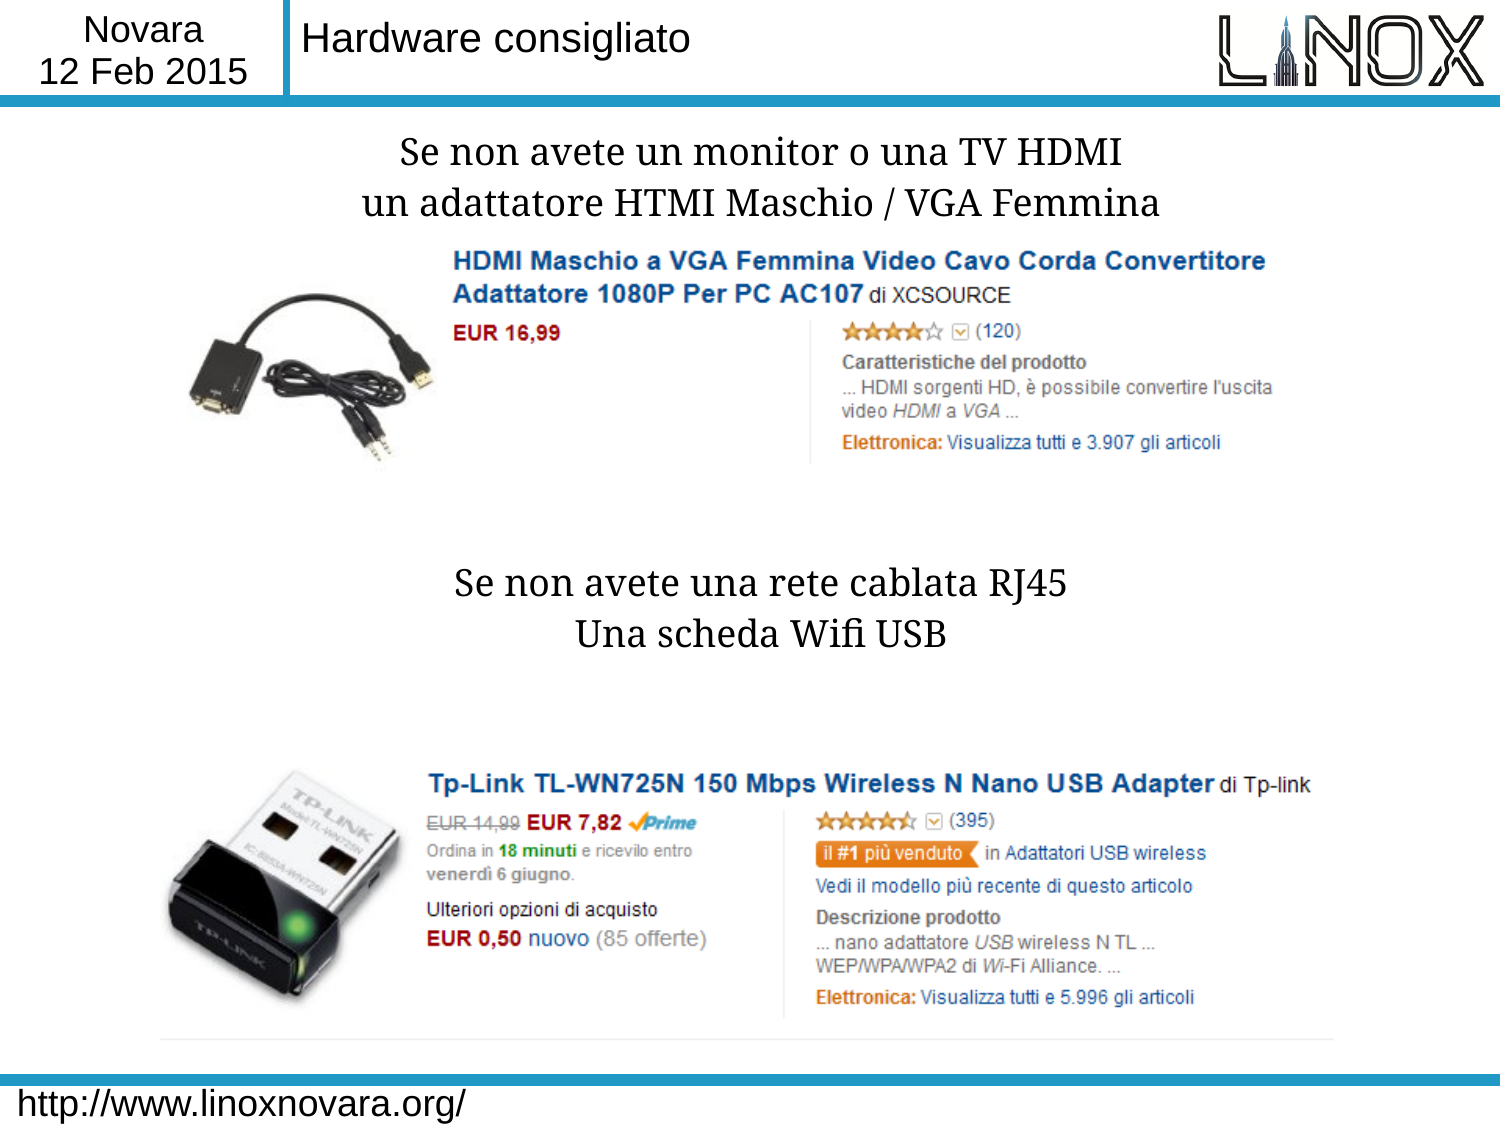

# Hardware consigliato
Se non avete un monitor o una TV HDMI
un adattatore HTMI Maschio / VGA Femmina
Se non avete una rete cablata RJ45
Una scheda Wifi USB